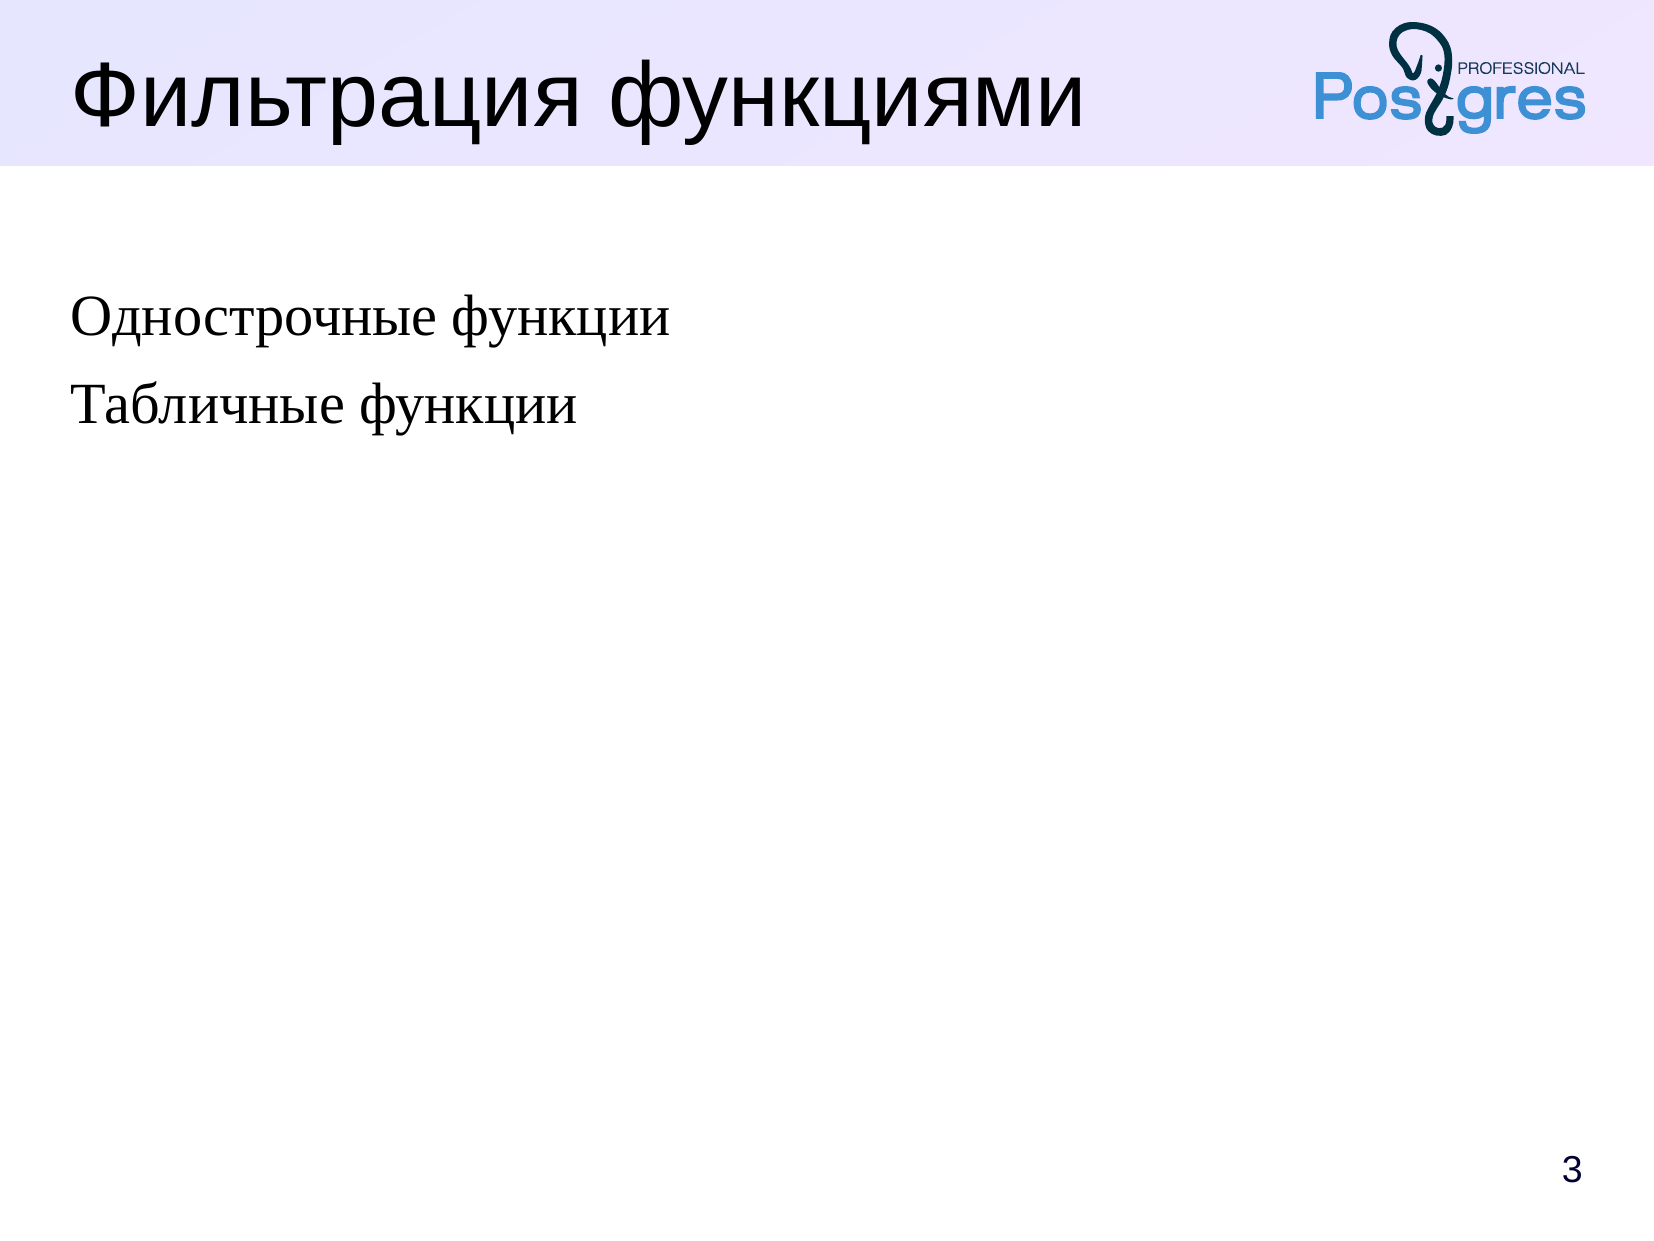

# Фильтрация функциями
Однострочные функции
Табличные функции